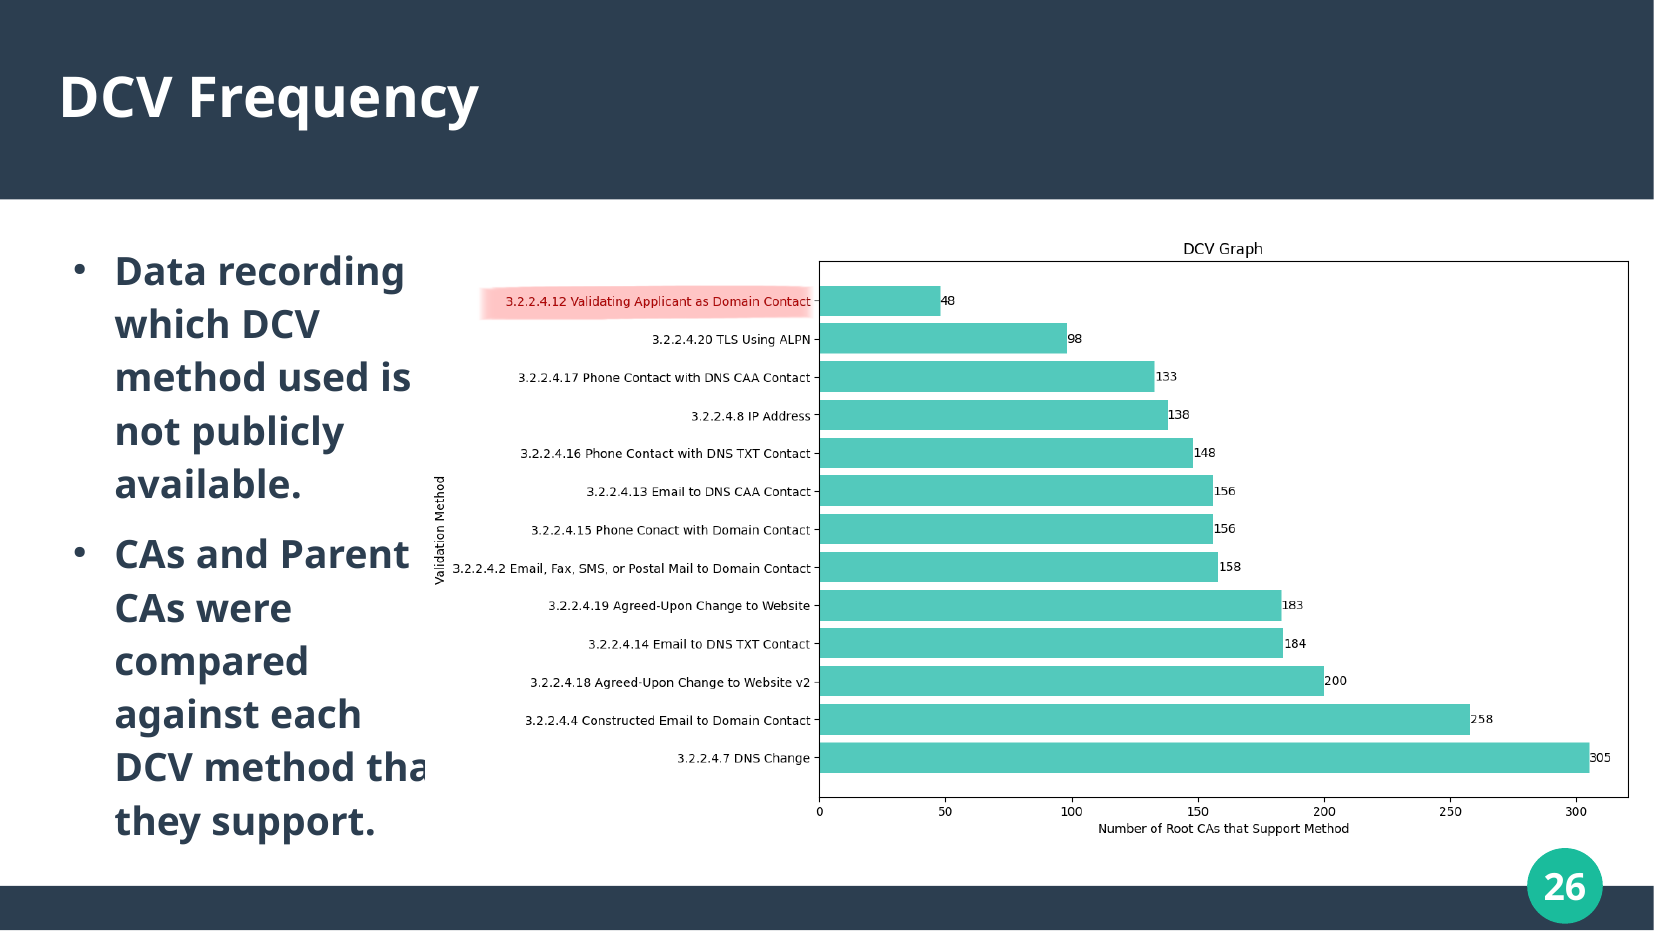

# DCV Frequency
Data recording which DCV method used is not publicly available.
CAs and Parent CAs were compared against each DCV method that they support.
26